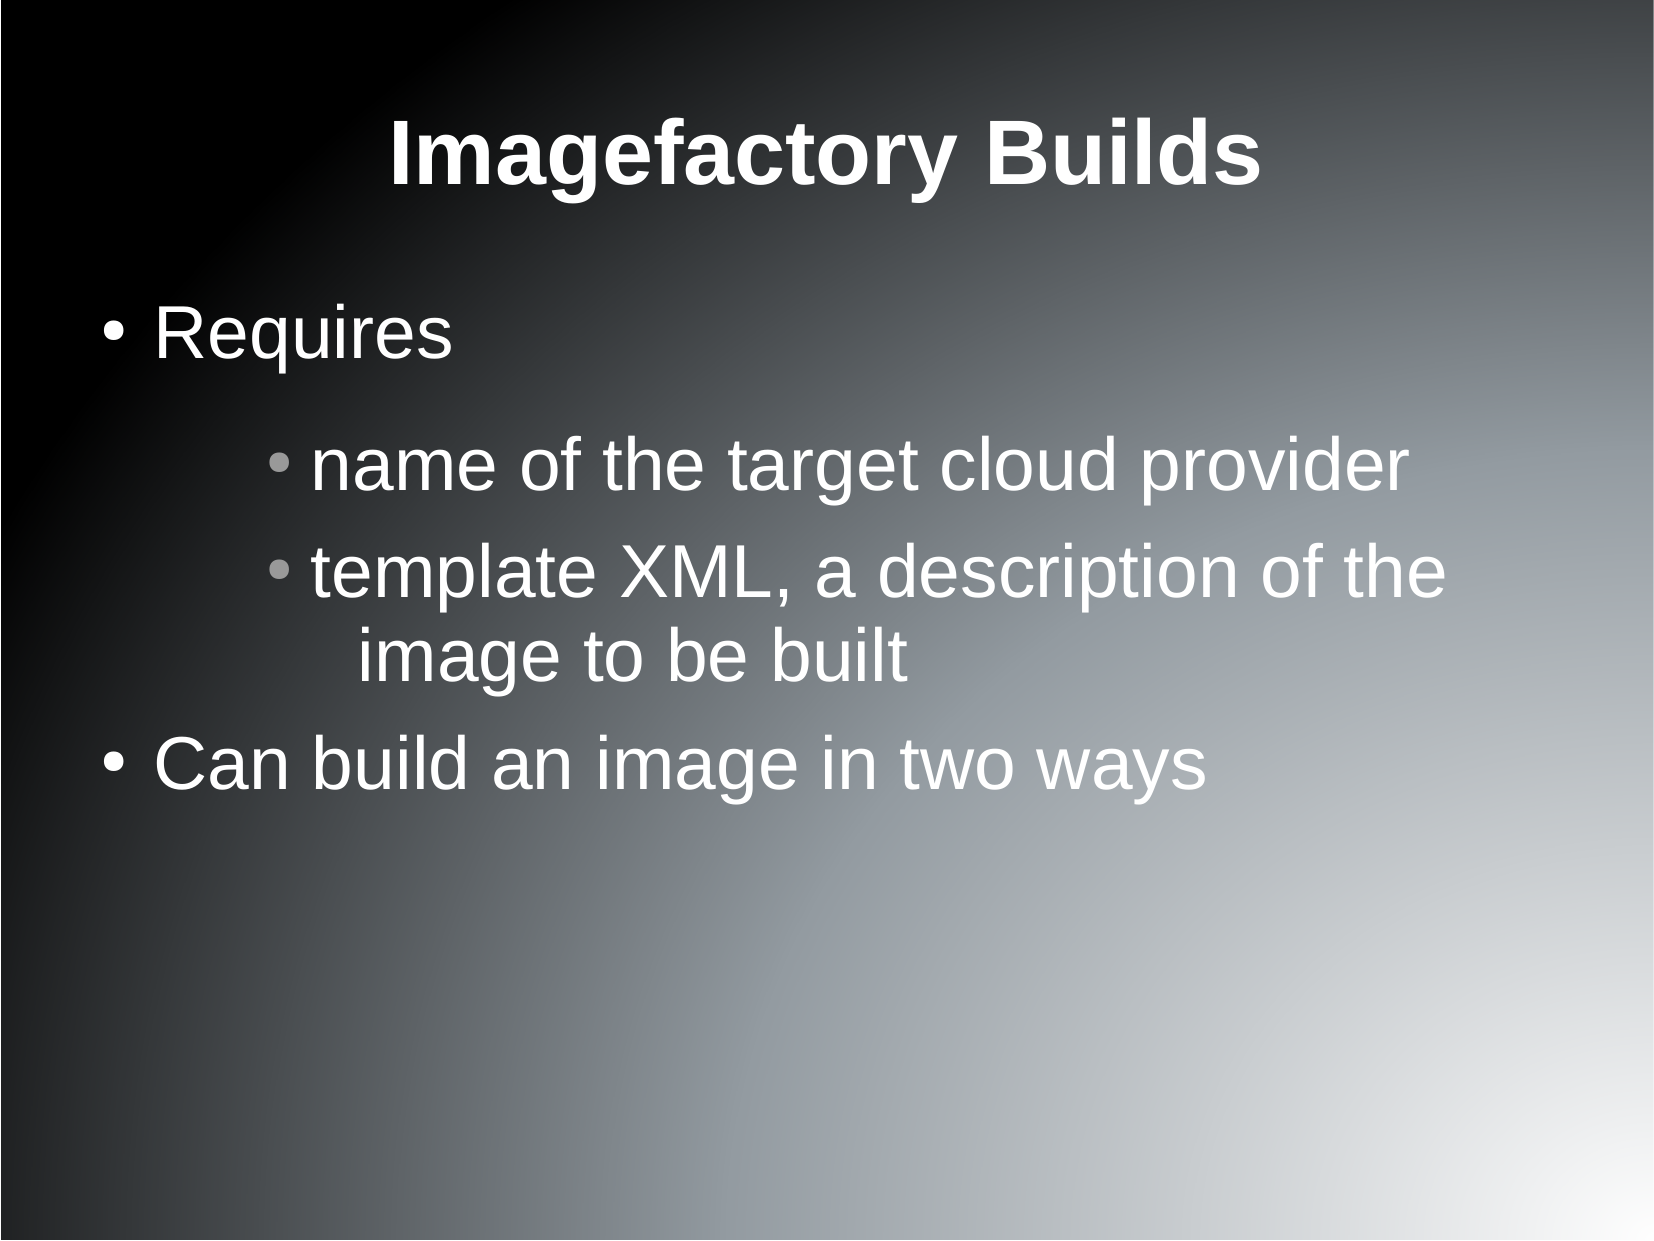

# Imagefactory Builds
Requires
name of the target cloud provider
template XML, a description of the image to be built
Can build an image in two ways